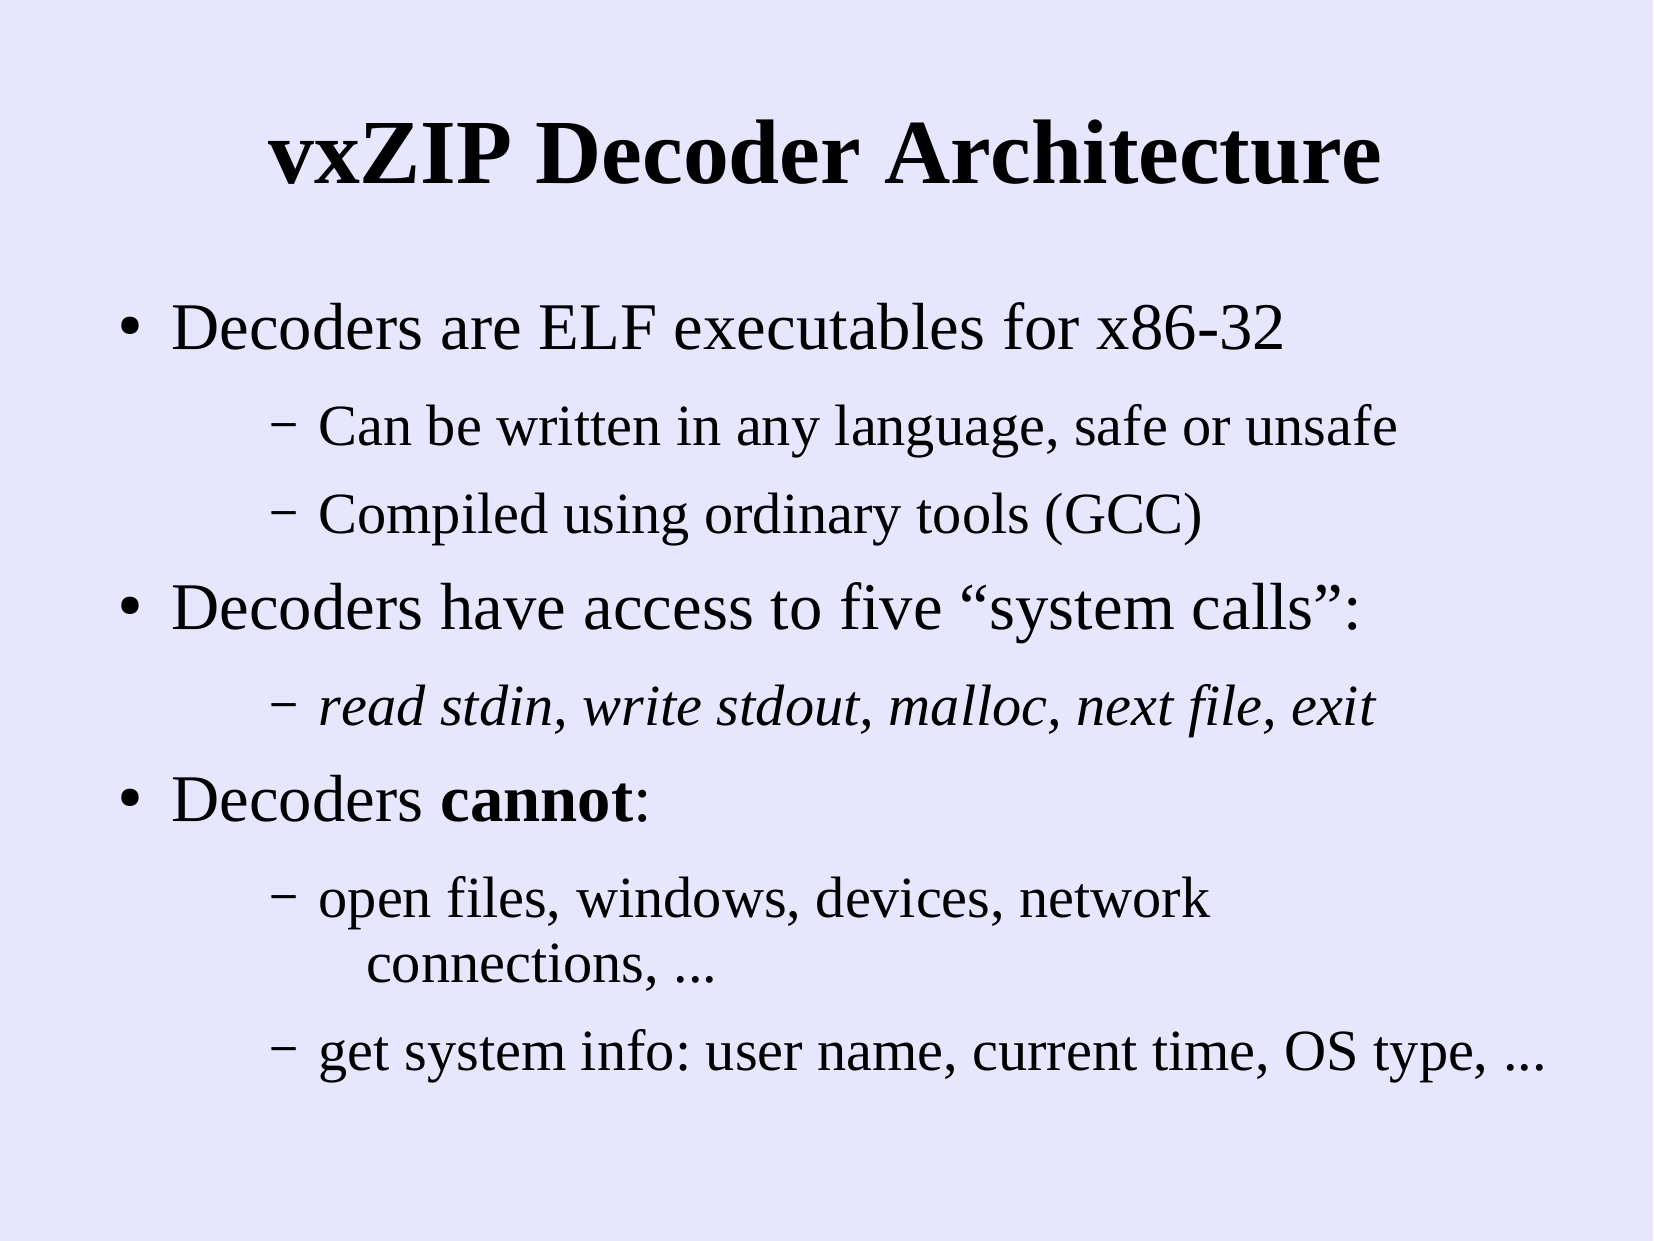

# vxZIP Decoder Architecture
Decoders are ELF executables for x86-32
Can be written in any language, safe or unsafe
Compiled using ordinary tools (GCC)
Decoders have access to five “system calls”:
read stdin, write stdout, malloc, next file, exit
Decoders cannot:
open files, windows, devices, network connections, ...
get system info: user name, current time, OS type, ...